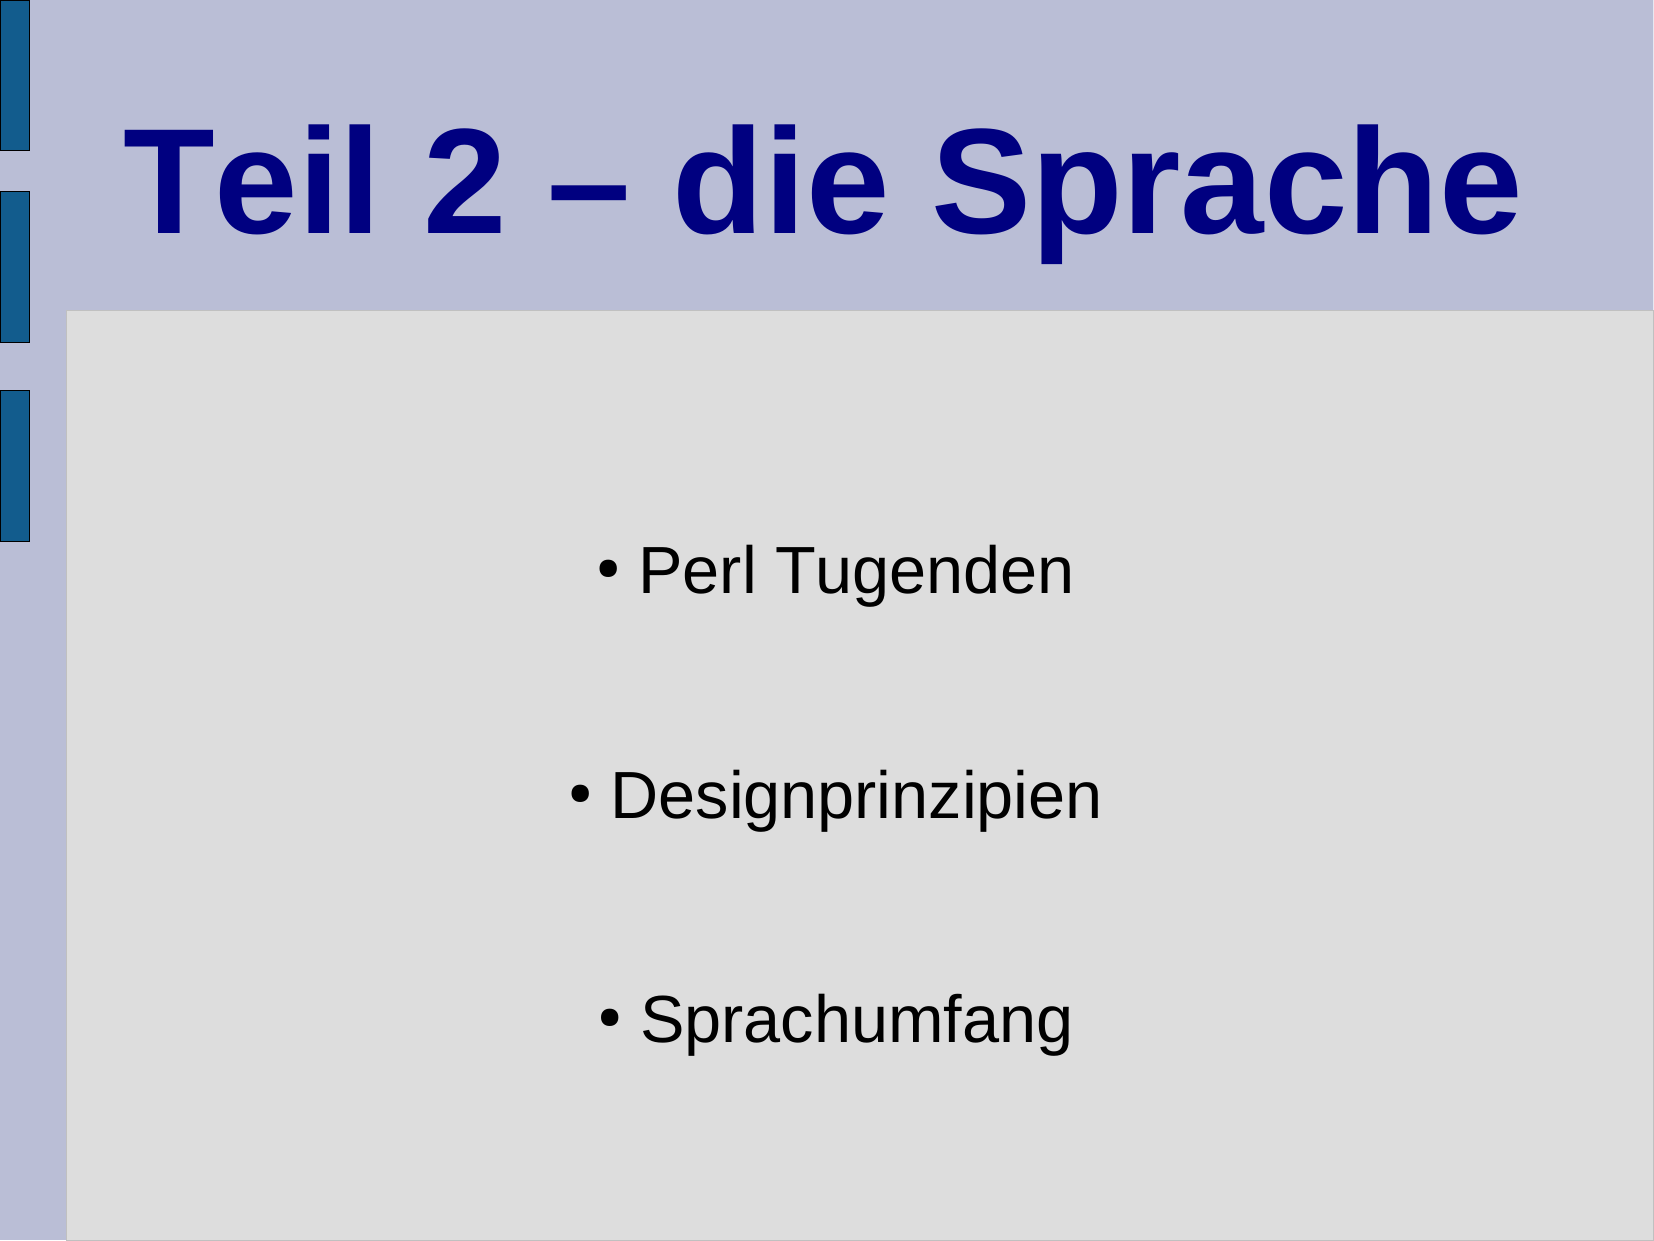

# Teil 2 – die Sprache
 Perl Tugenden
 Designprinzipien
 Sprachumfang